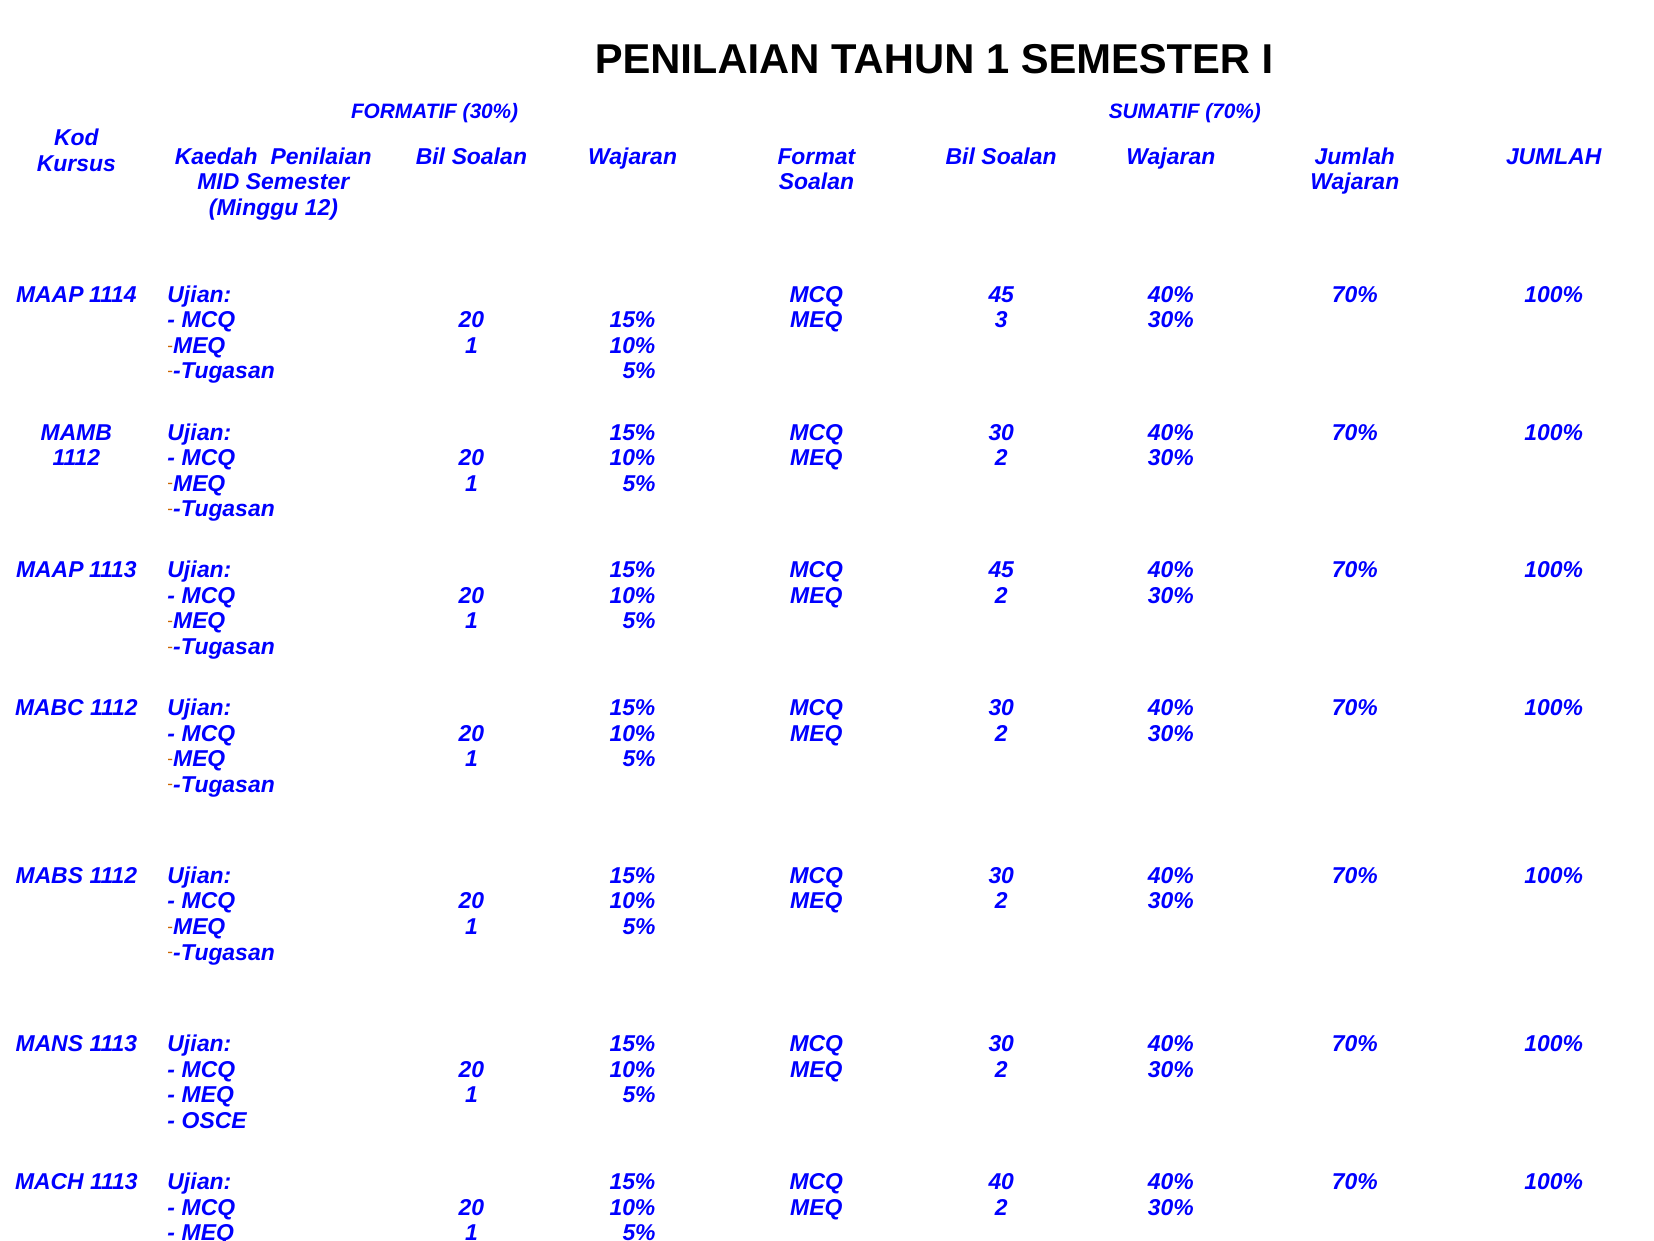

PENILAIAN TAHUN 1 SEMESTER I
| Kod Kursus | FORMATIF (30%) | | | SUMATIF (70%) | | | | |
| --- | --- | --- | --- | --- | --- | --- | --- | --- |
| | Kaedah Penilaian MID Semester (Minggu 12) | Bil Soalan | Wajaran | Format Soalan | Bil Soalan | Wajaran | Jumlah Wajaran | JUMLAH |
| MAAP 1114 | Ujian: - MCQ MEQ -Tugasan | 20 1 | 15% 10% 5% | MCQ MEQ | 45 3 | 40% 30% | 70% | 100% |
| MAMB 1112 | Ujian: - MCQ MEQ -Tugasan | 20 1 | 15% 10% 5% | MCQ MEQ | 30 2 | 40% 30% | 70% | 100% |
| MAAP 1113 | Ujian: - MCQ MEQ -Tugasan | 20 1 | 15% 10% 5% | MCQ MEQ | 45 2 | 40% 30% | 70% | 100% |
| MABC 1112 | Ujian: - MCQ MEQ -Tugasan | 20 1 | 15% 10% 5% | MCQ MEQ | 30 2 | 40% 30% | 70% | 100% |
| MABS 1112 | Ujian: - MCQ MEQ -Tugasan | 20 1 | 15% 10% 5% | MCQ MEQ | 30 2 | 40% 30% | 70% | 100% |
| MANS 1113 | Ujian: - MCQ - MEQ - OSCE | 20 1 | 15% 10% 5% | MCQ MEQ | 30 2 | 40% 30% | 70% | 100% |
| MACH 1113 | Ujian: - MCQ - MEQ - Tugasan | 20 1 1 | 15% 10% 5% | MCQ MEQ | 40 2 | 40% 30% | 70% | 100% |